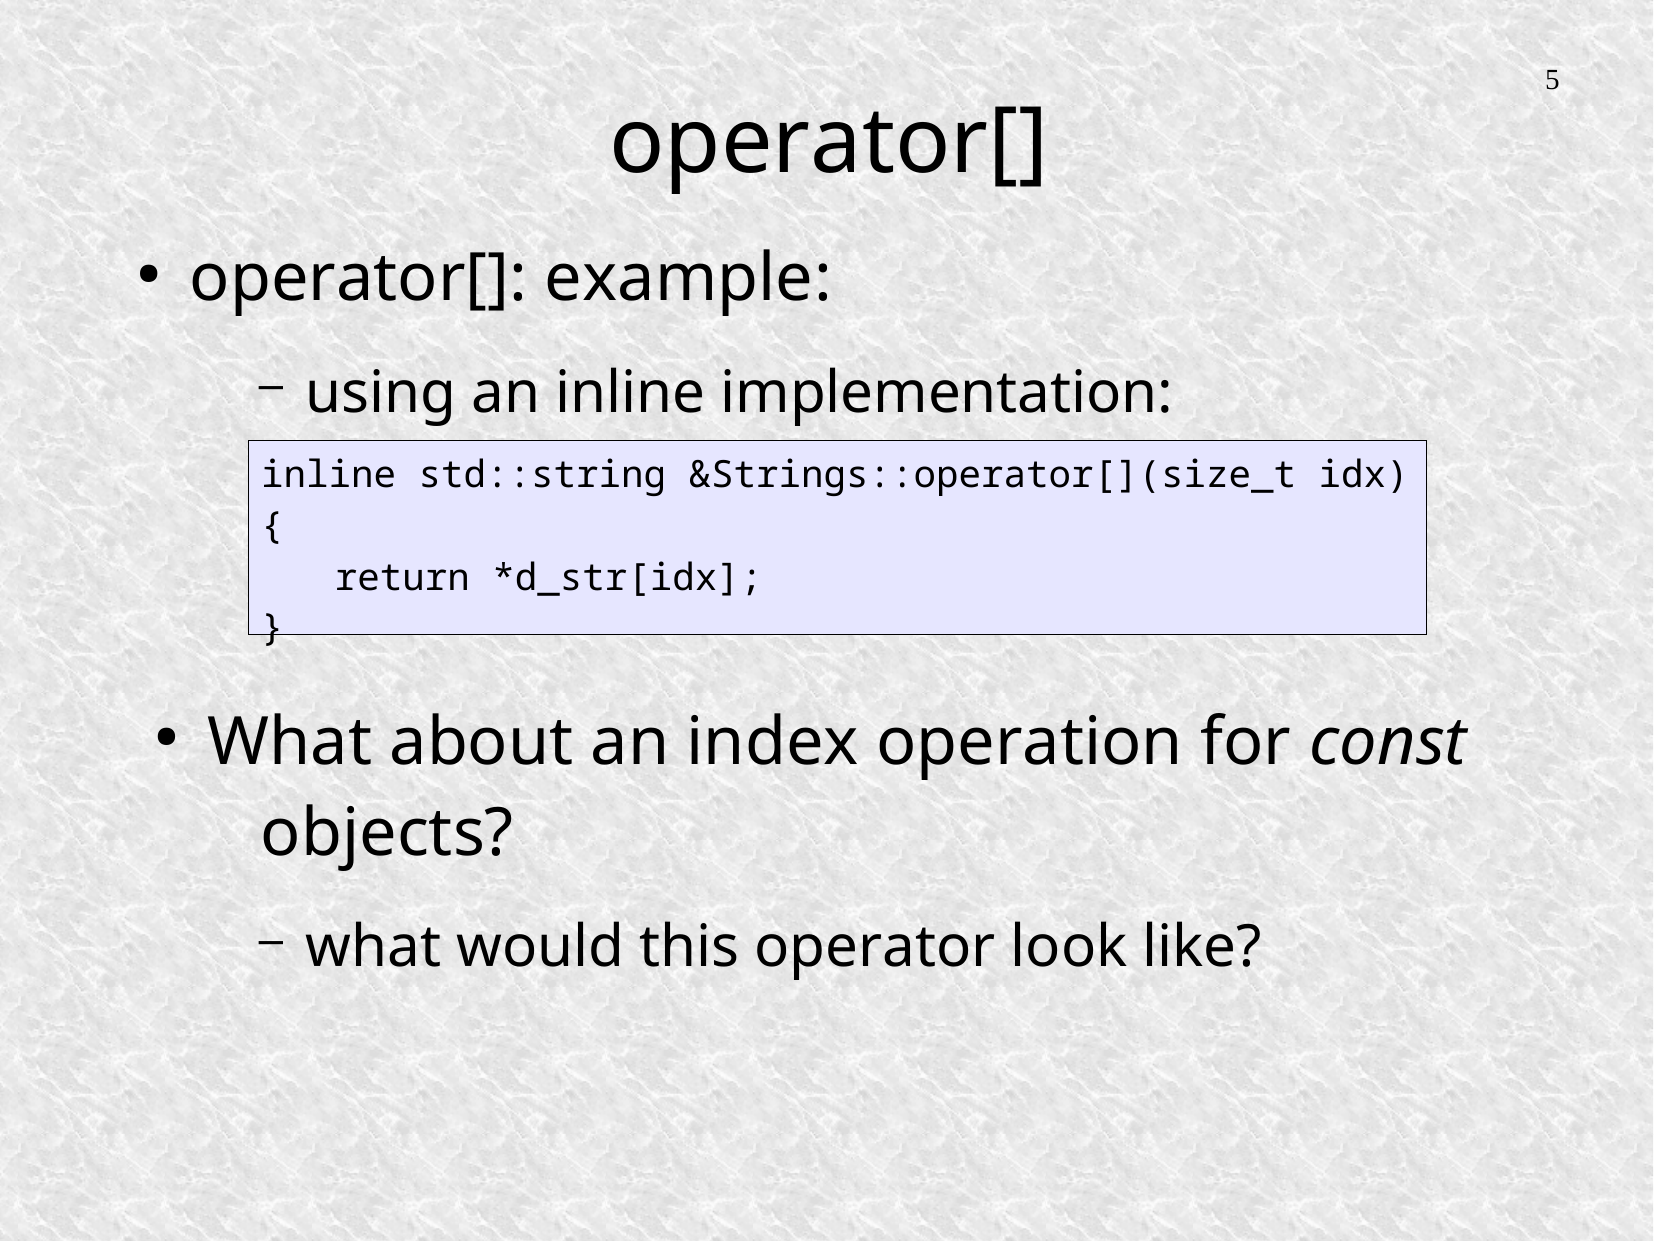

# operator[]
5
operator[]: example:
using an inline implementation:
What about an index operation for const objects?
what would this operator look like?
inline std::string &Strings::operator[](size_t idx)
{
	return *d_str[idx];
}